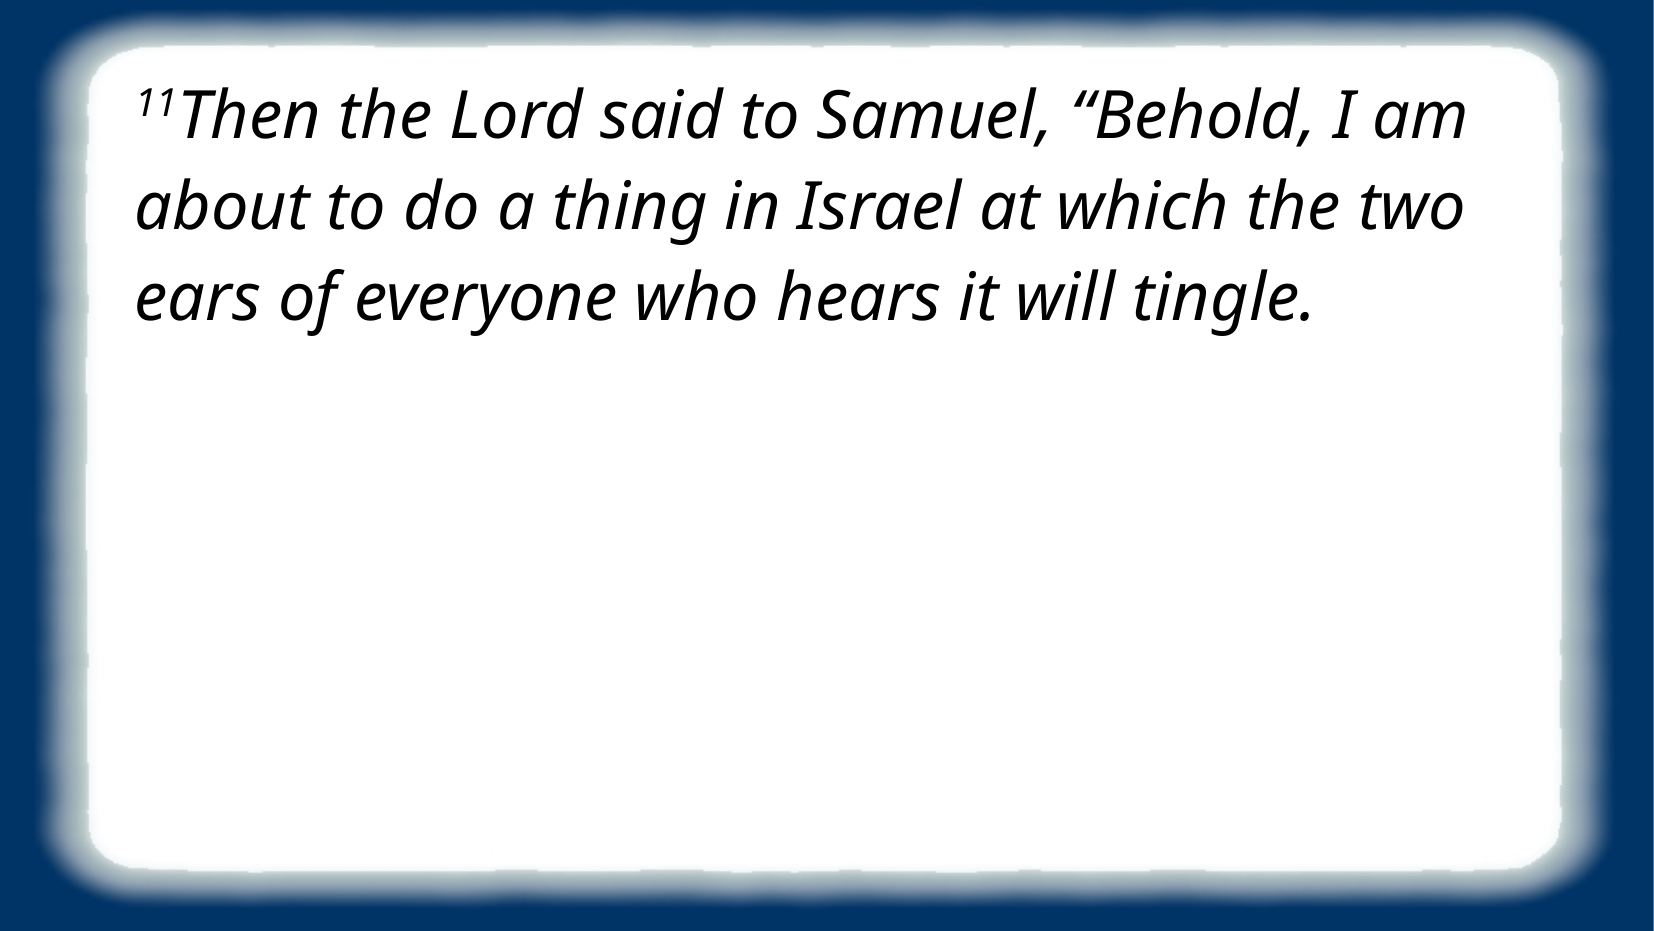

11Then the Lord said to Samuel, “Behold, I am about to do a thing in Israel at which the two ears of everyone who hears it will tingle.